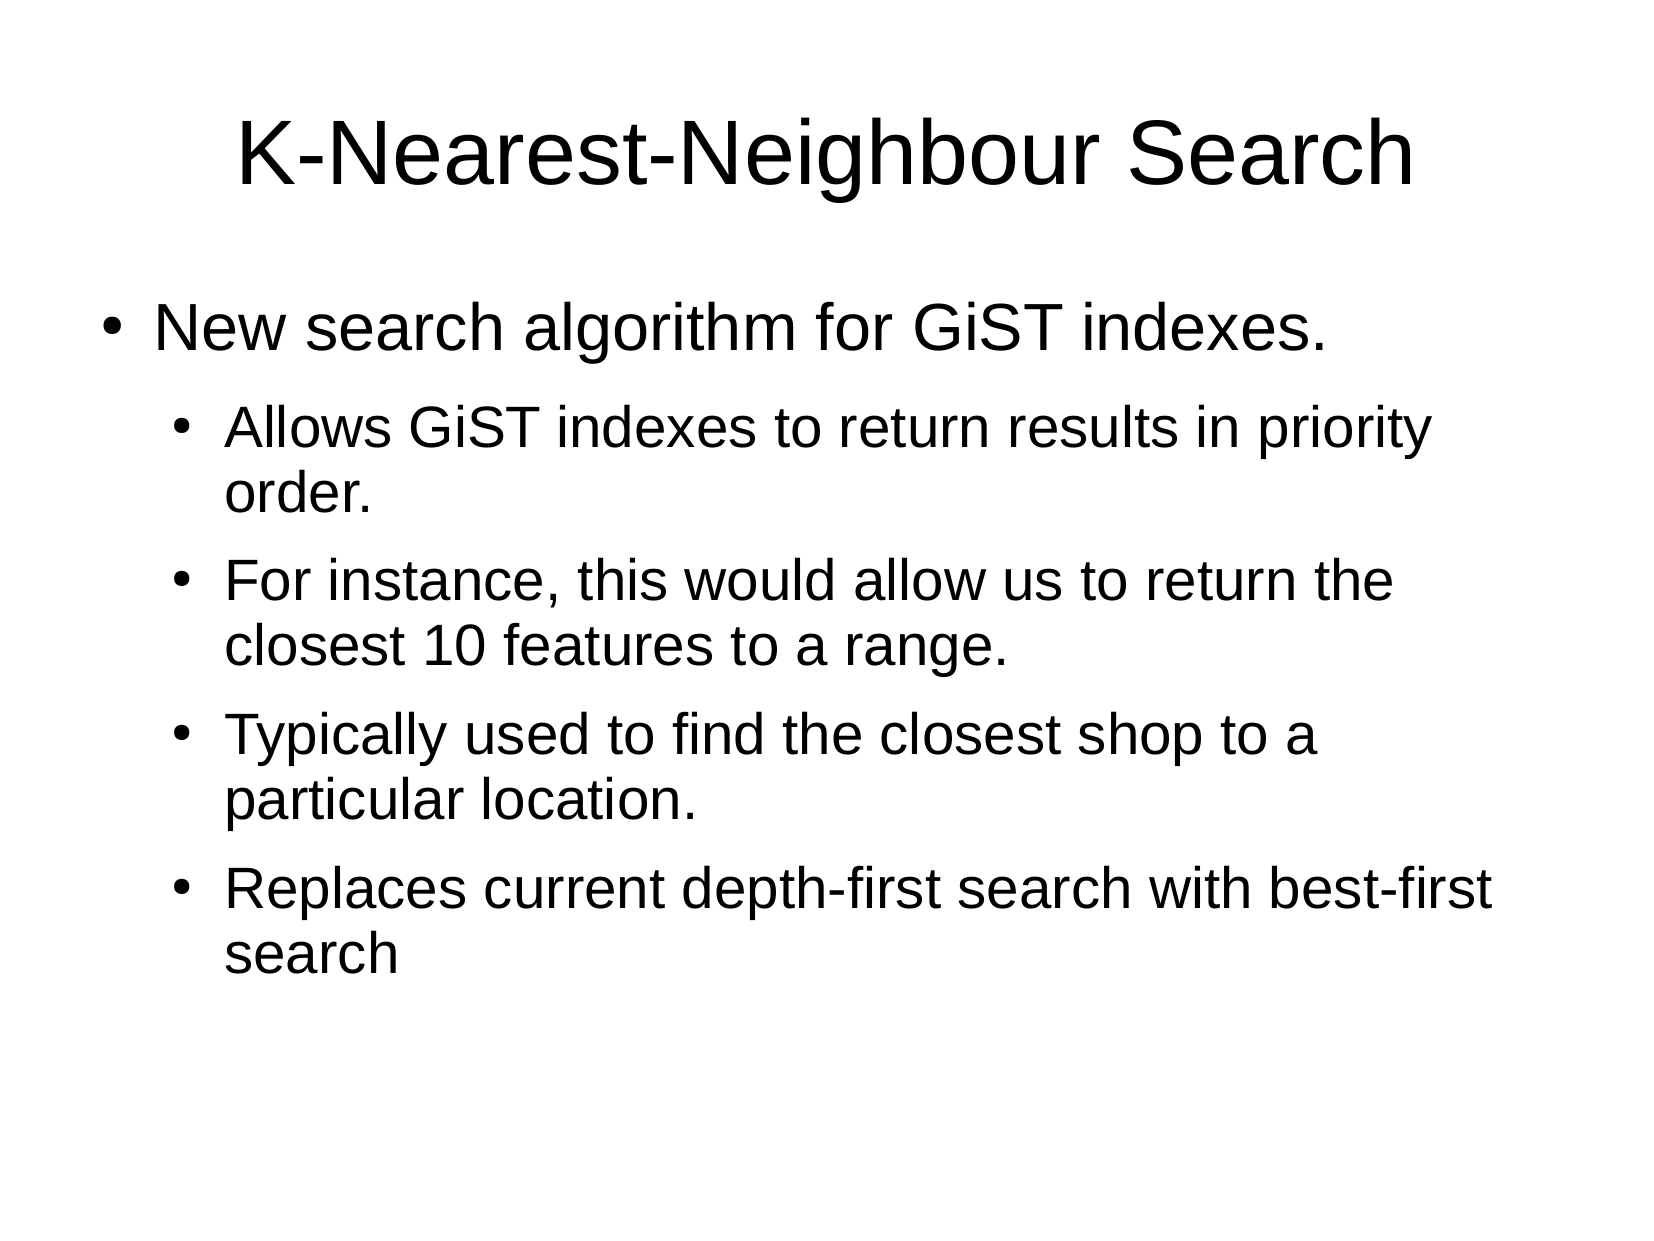

# K-Nearest-Neighbour Search
New search algorithm for GiST indexes.
Allows GiST indexes to return results in priority order.
For instance, this would allow us to return the closest 10 features to a range.
Typically used to find the closest shop to a particular location.
Replaces current depth-first search with best-first search